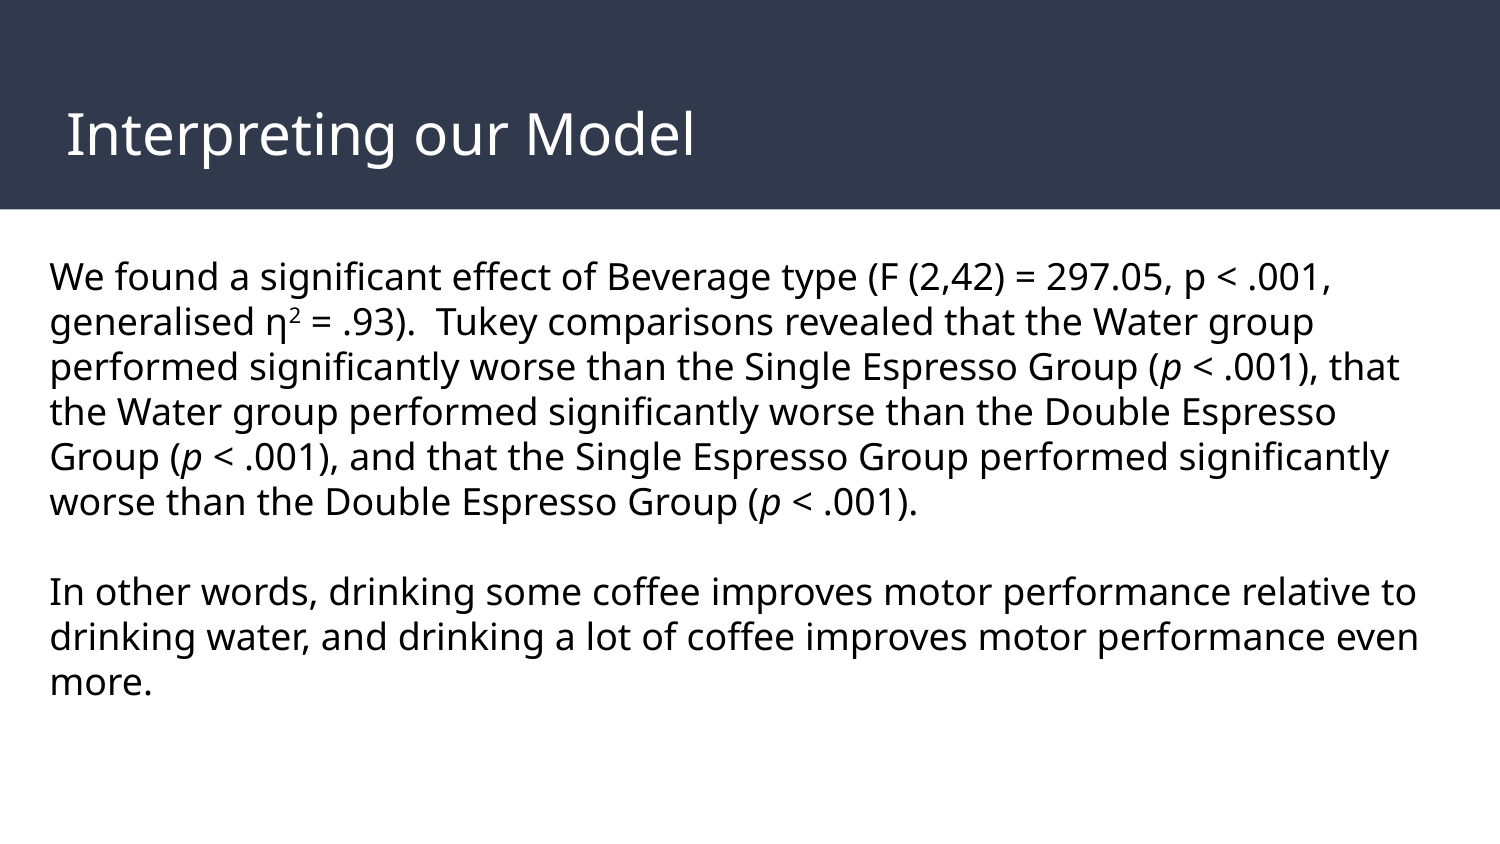

# Interpreting our Model
We found a significant effect of Beverage type (F (2,42) = 297.05, p < .001, generalised η2 = .93). Tukey comparisons revealed that the Water group performed significantly worse than the Single Espresso Group (p < .001), that the Water group performed significantly worse than the Double Espresso Group (p < .001), and that the Single Espresso Group performed significantly worse than the Double Espresso Group (p < .001).
In other words, drinking some coffee improves motor performance relative to drinking water, and drinking a lot of coffee improves motor performance even more.